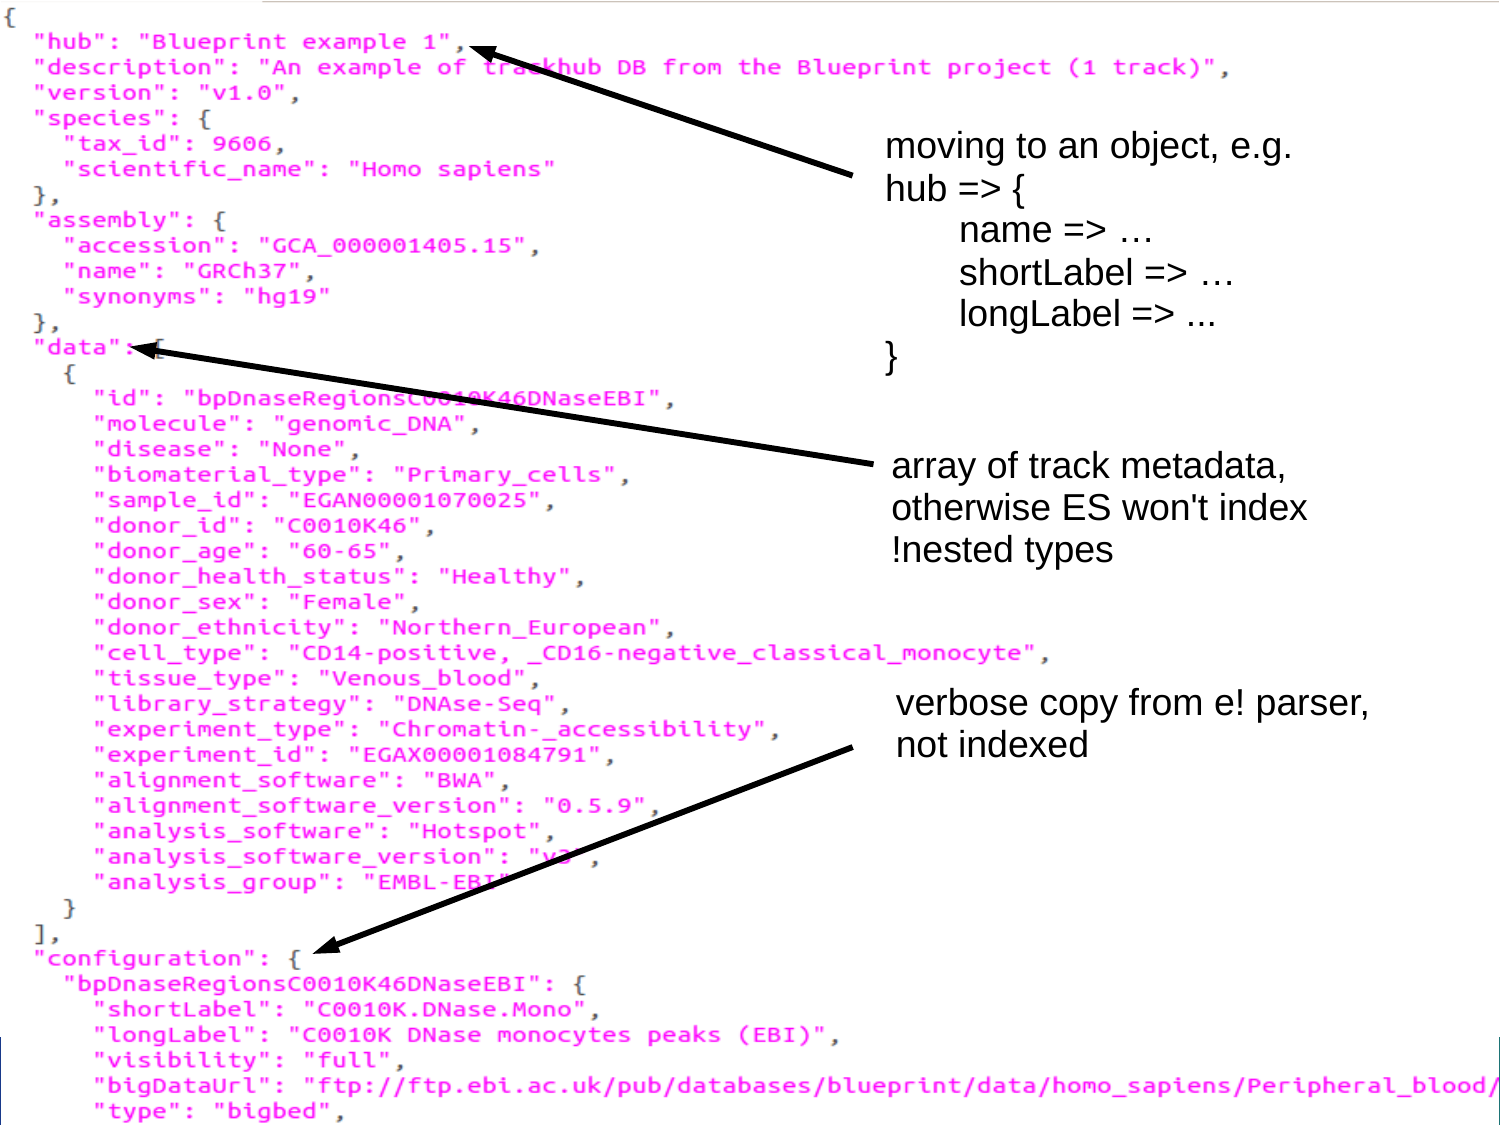

moving to an object, e.g.
hub => {
	name => …
	shortLabel => …
	longLabel => ...
}
array of track metadata,
otherwise ES won't index
!nested types
verbose copy from e! parser,
not indexed